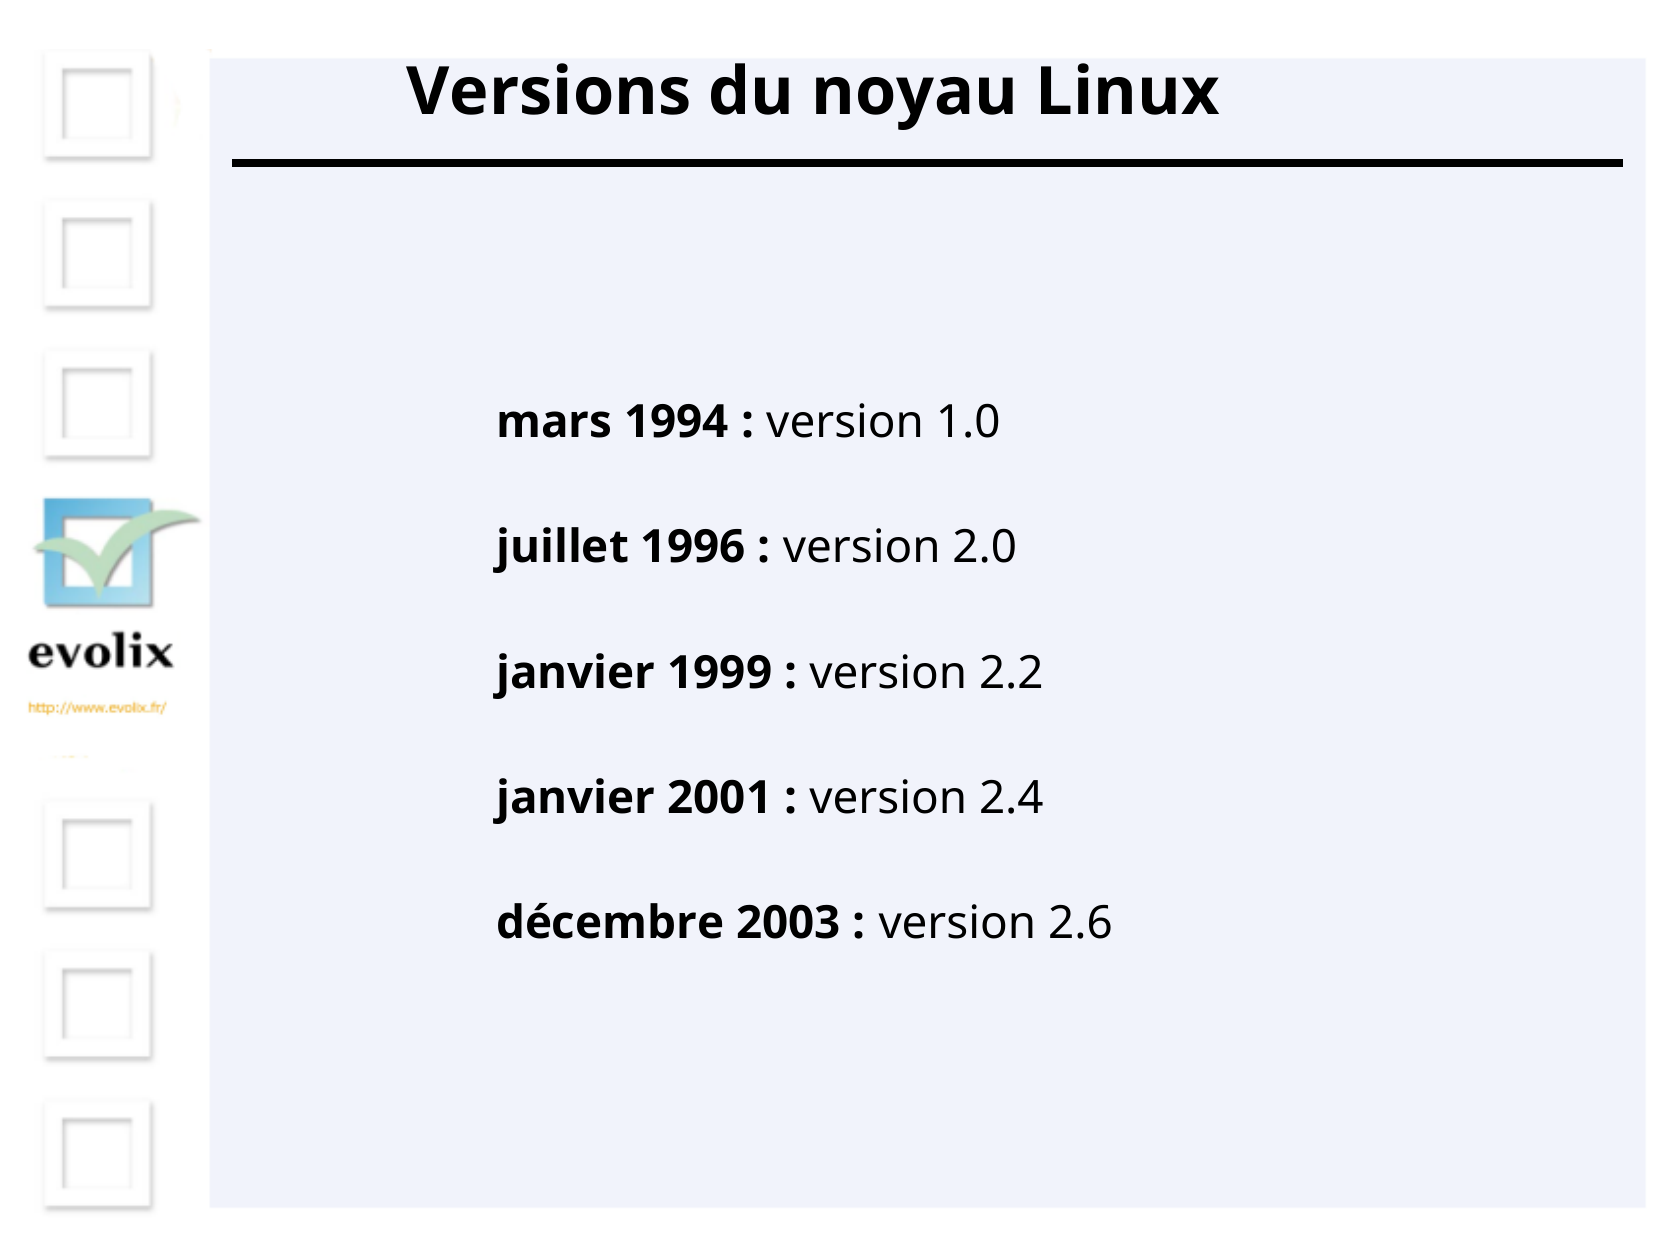

# Versions du noyau Linux
mars 1994 : version 1.0
juillet 1996 : version 2.0
janvier 1999 : version 2.2
janvier 2001 : version 2.4
décembre 2003 : version 2.6